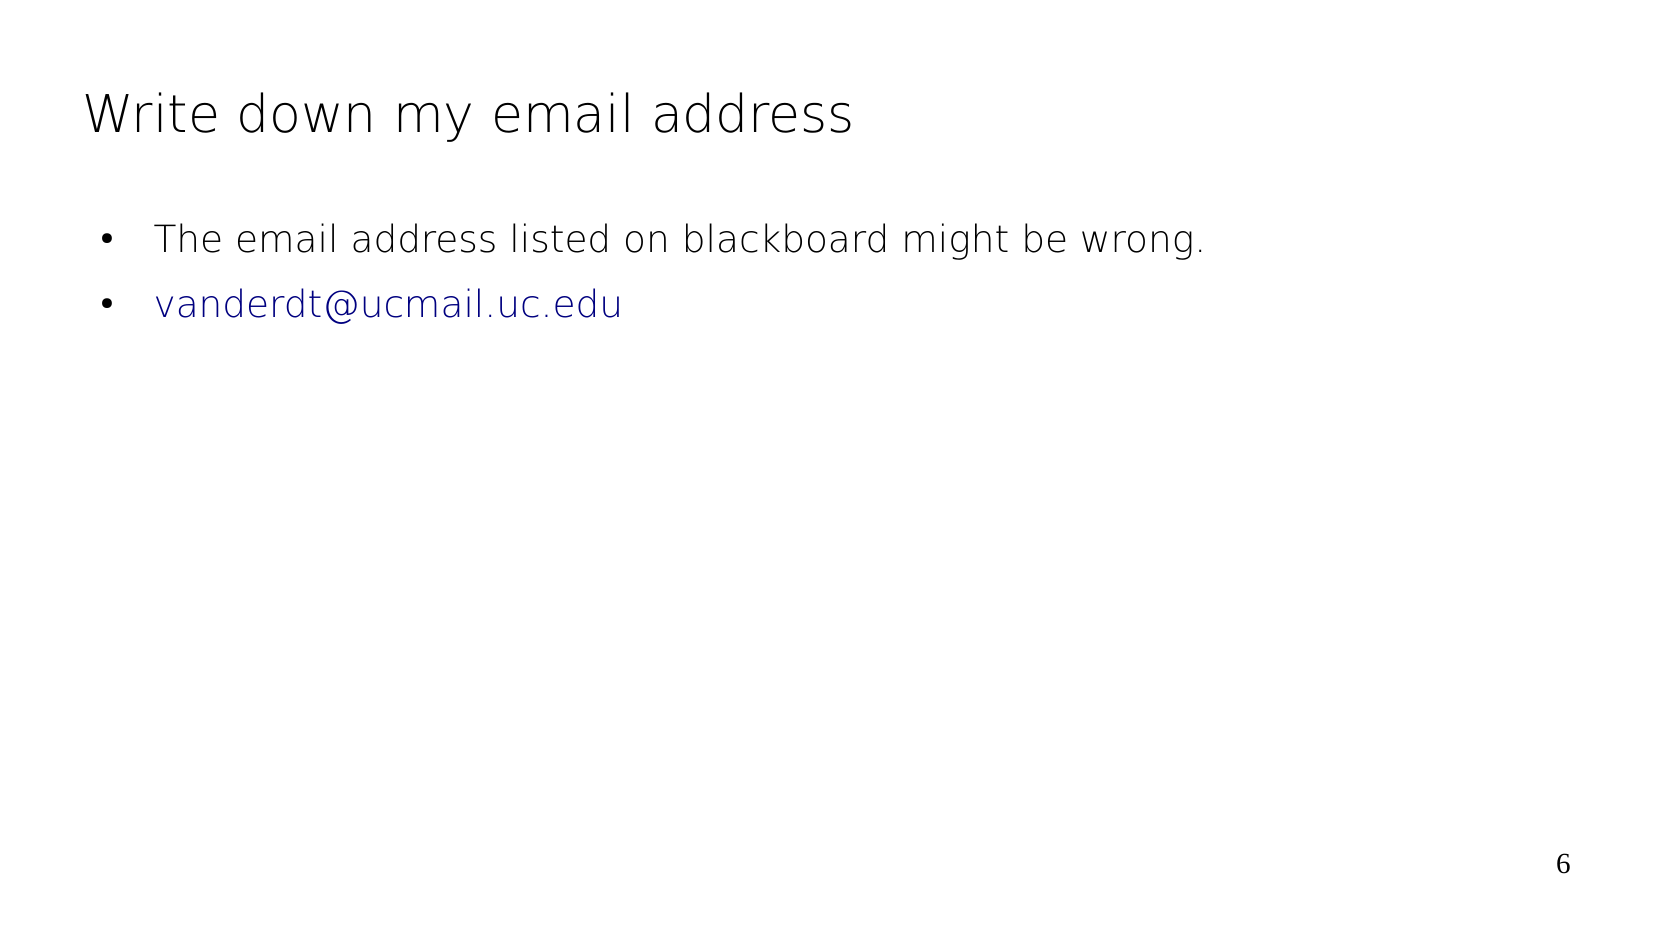

# Write down my email address
The email address listed on blackboard might be wrong.
vanderdt@ucmail.uc.edu
6